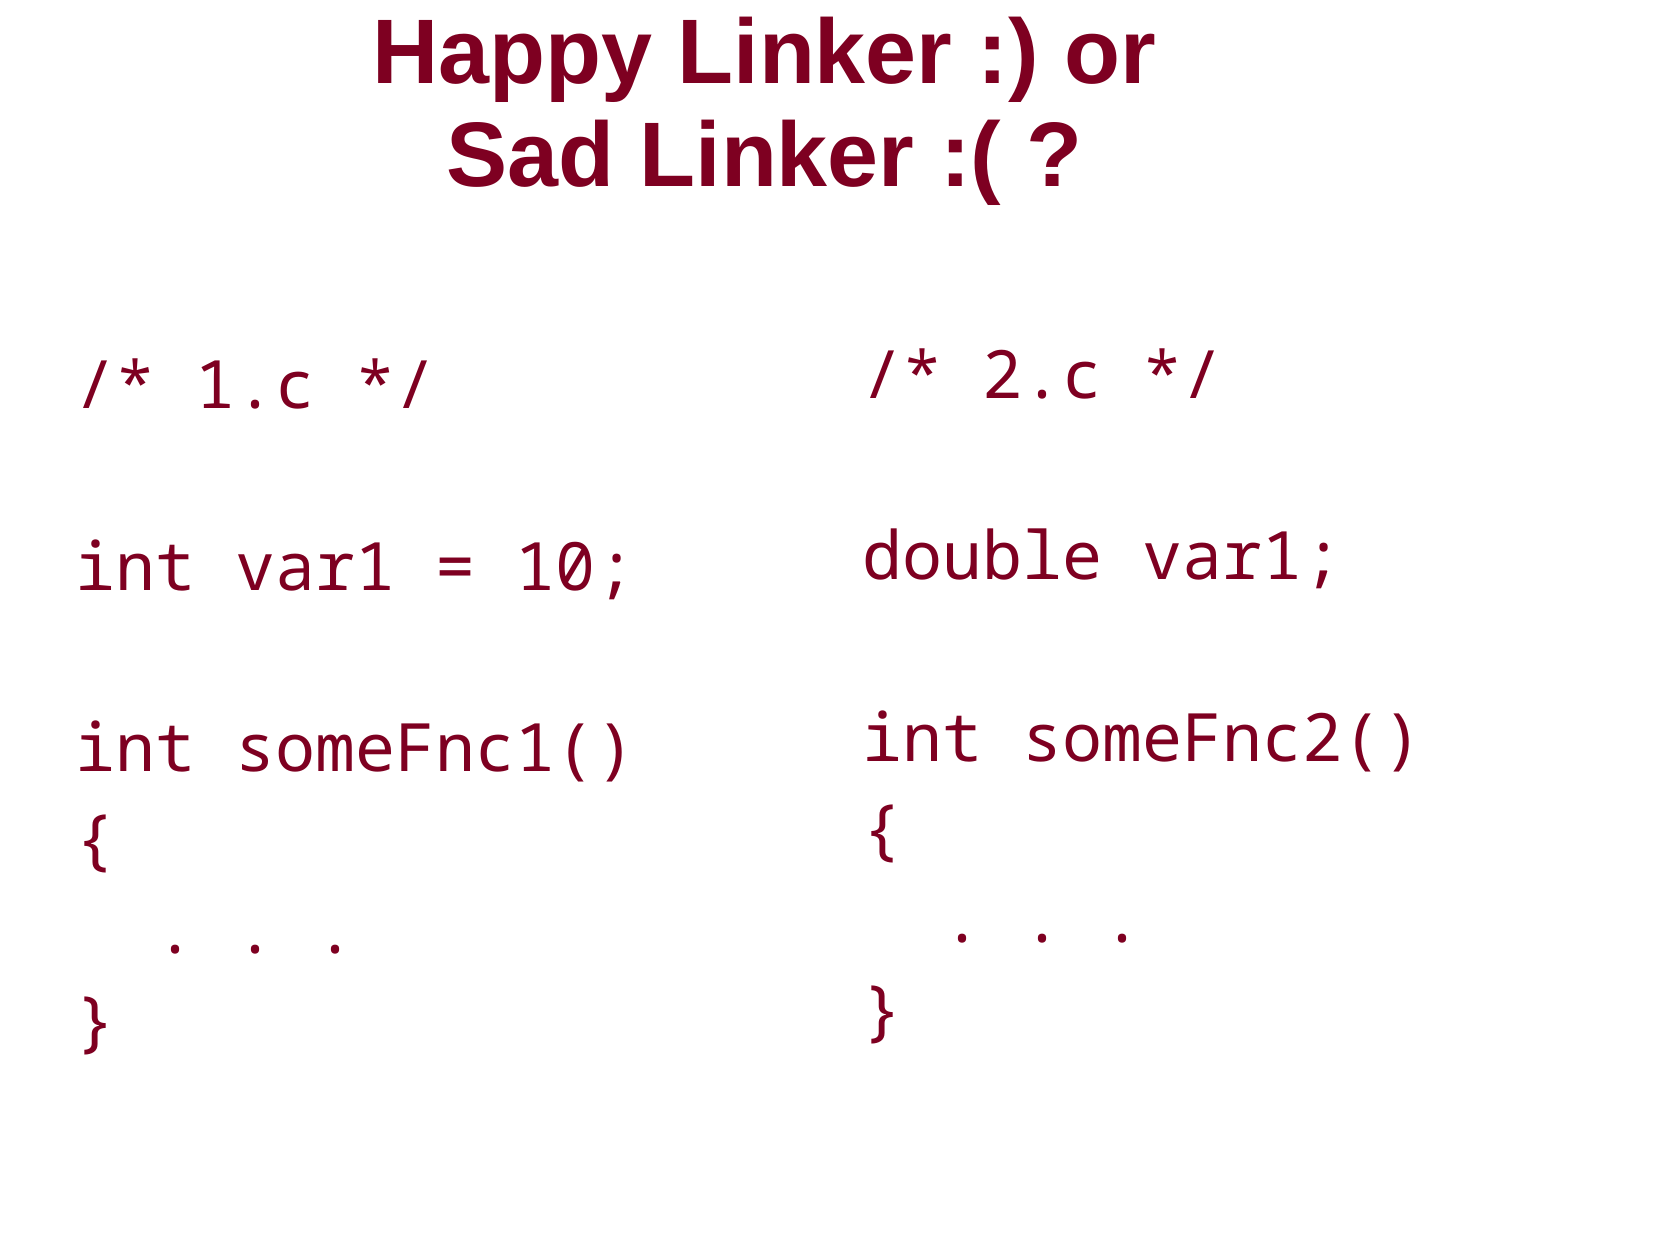

# Happy Linker :) or Sad Linker :( ?
/* 2.c */
double var1;
int someFnc2()
{
 . . .
}
/* 1.c */
int var1 = 10;
int someFnc1()
{
 . . .
}